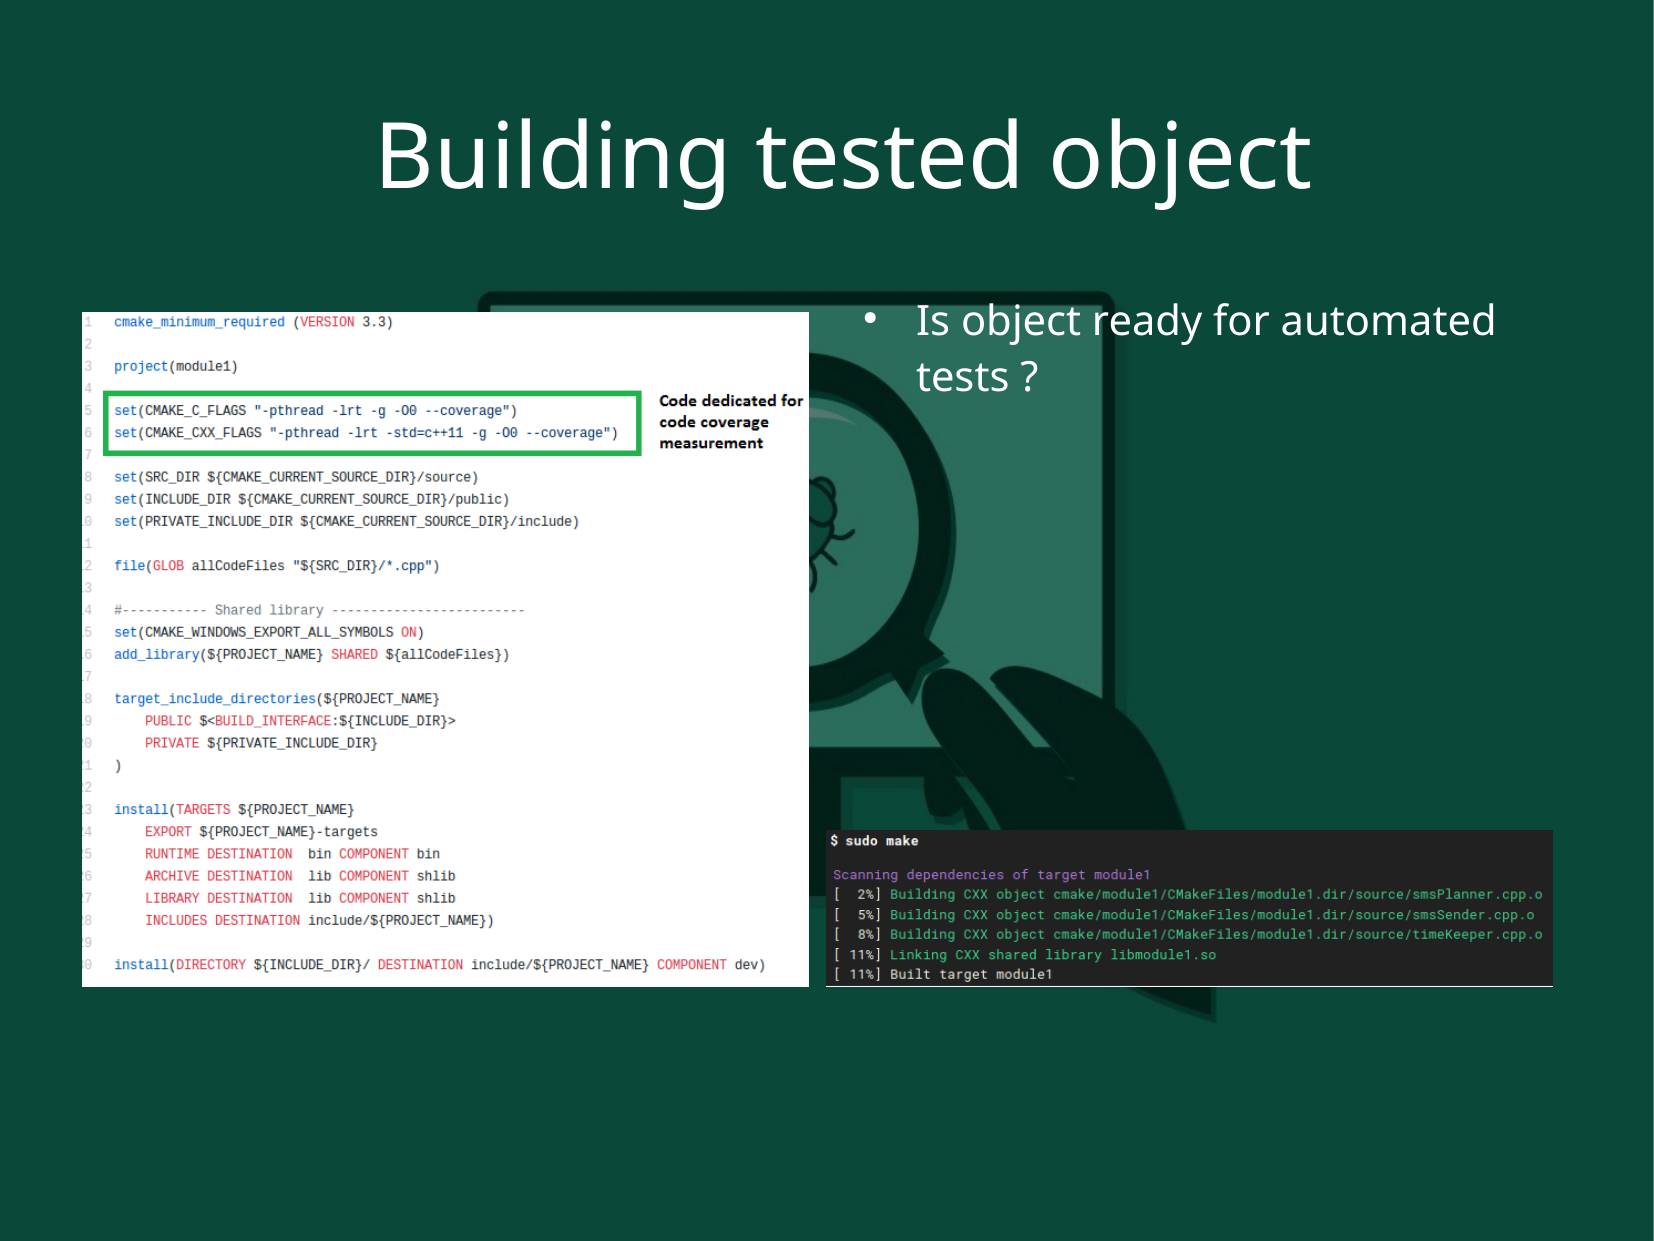

# Building tested object
Is object ready for automated tests ?